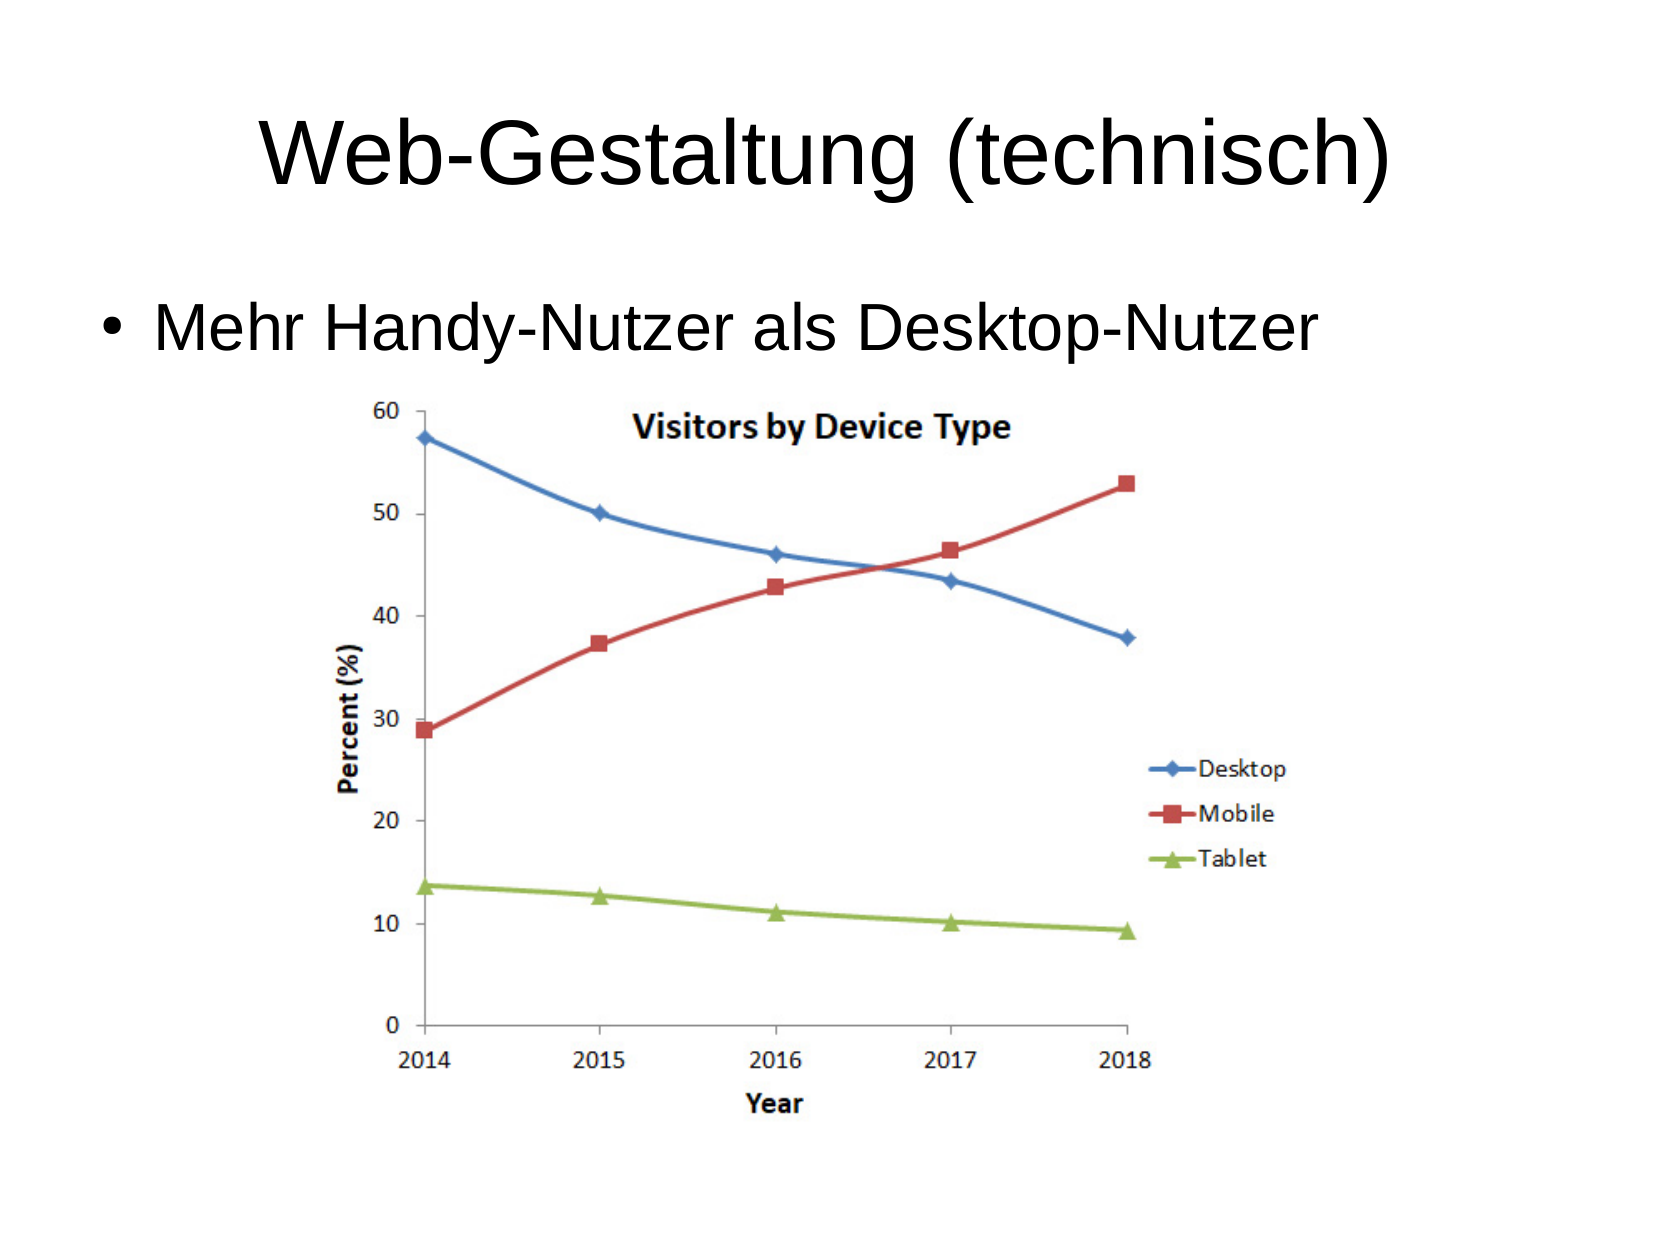

# Web-Gestaltung (technisch)
Mehr Handy-Nutzer als Desktop-Nutzer